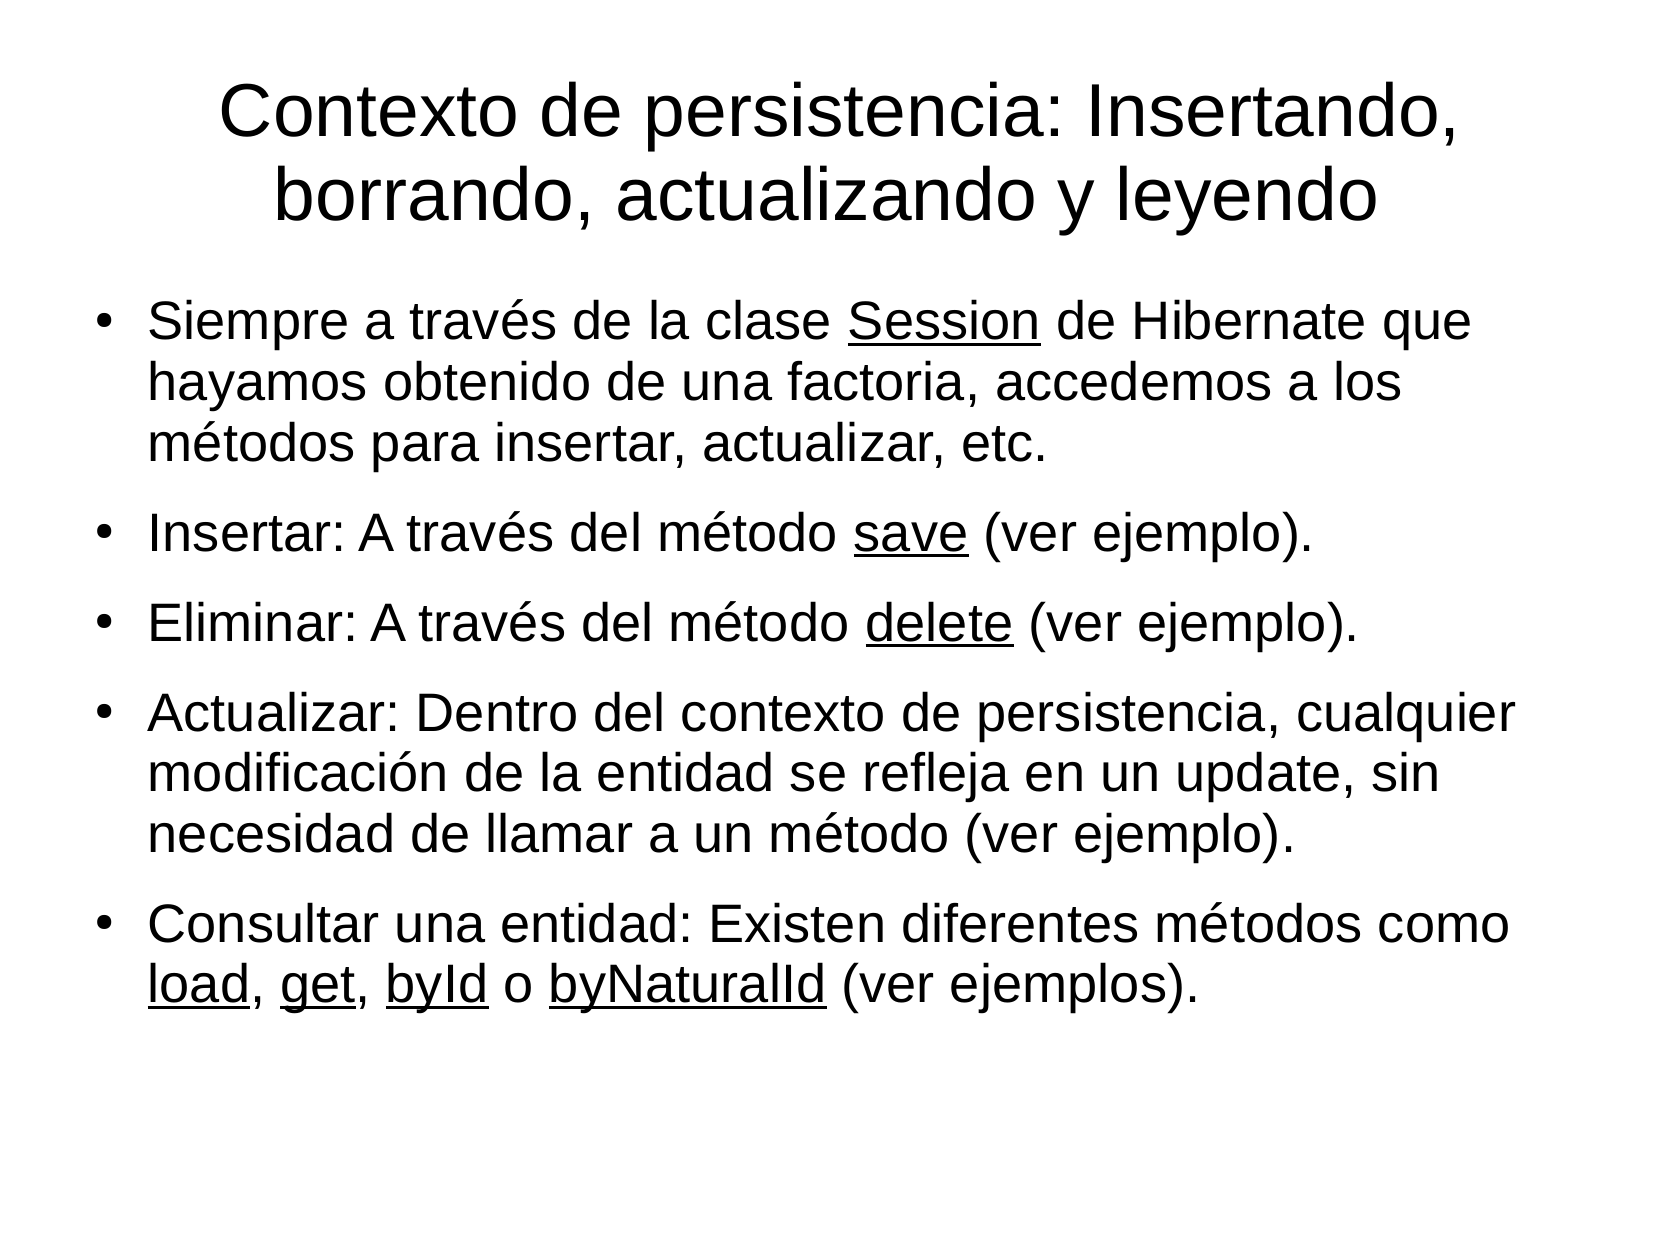

# Contexto de persistencia: Insertando, borrando, actualizando y leyendo
Siempre a través de la clase Session de Hibernate que hayamos obtenido de una factoria, accedemos a los métodos para insertar, actualizar, etc.
Insertar: A través del método save (ver ejemplo).
Eliminar: A través del método delete (ver ejemplo).
Actualizar: Dentro del contexto de persistencia, cualquier modificación de la entidad se refleja en un update, sin necesidad de llamar a un método (ver ejemplo).
Consultar una entidad: Existen diferentes métodos como load, get, byId o byNaturalId (ver ejemplos).